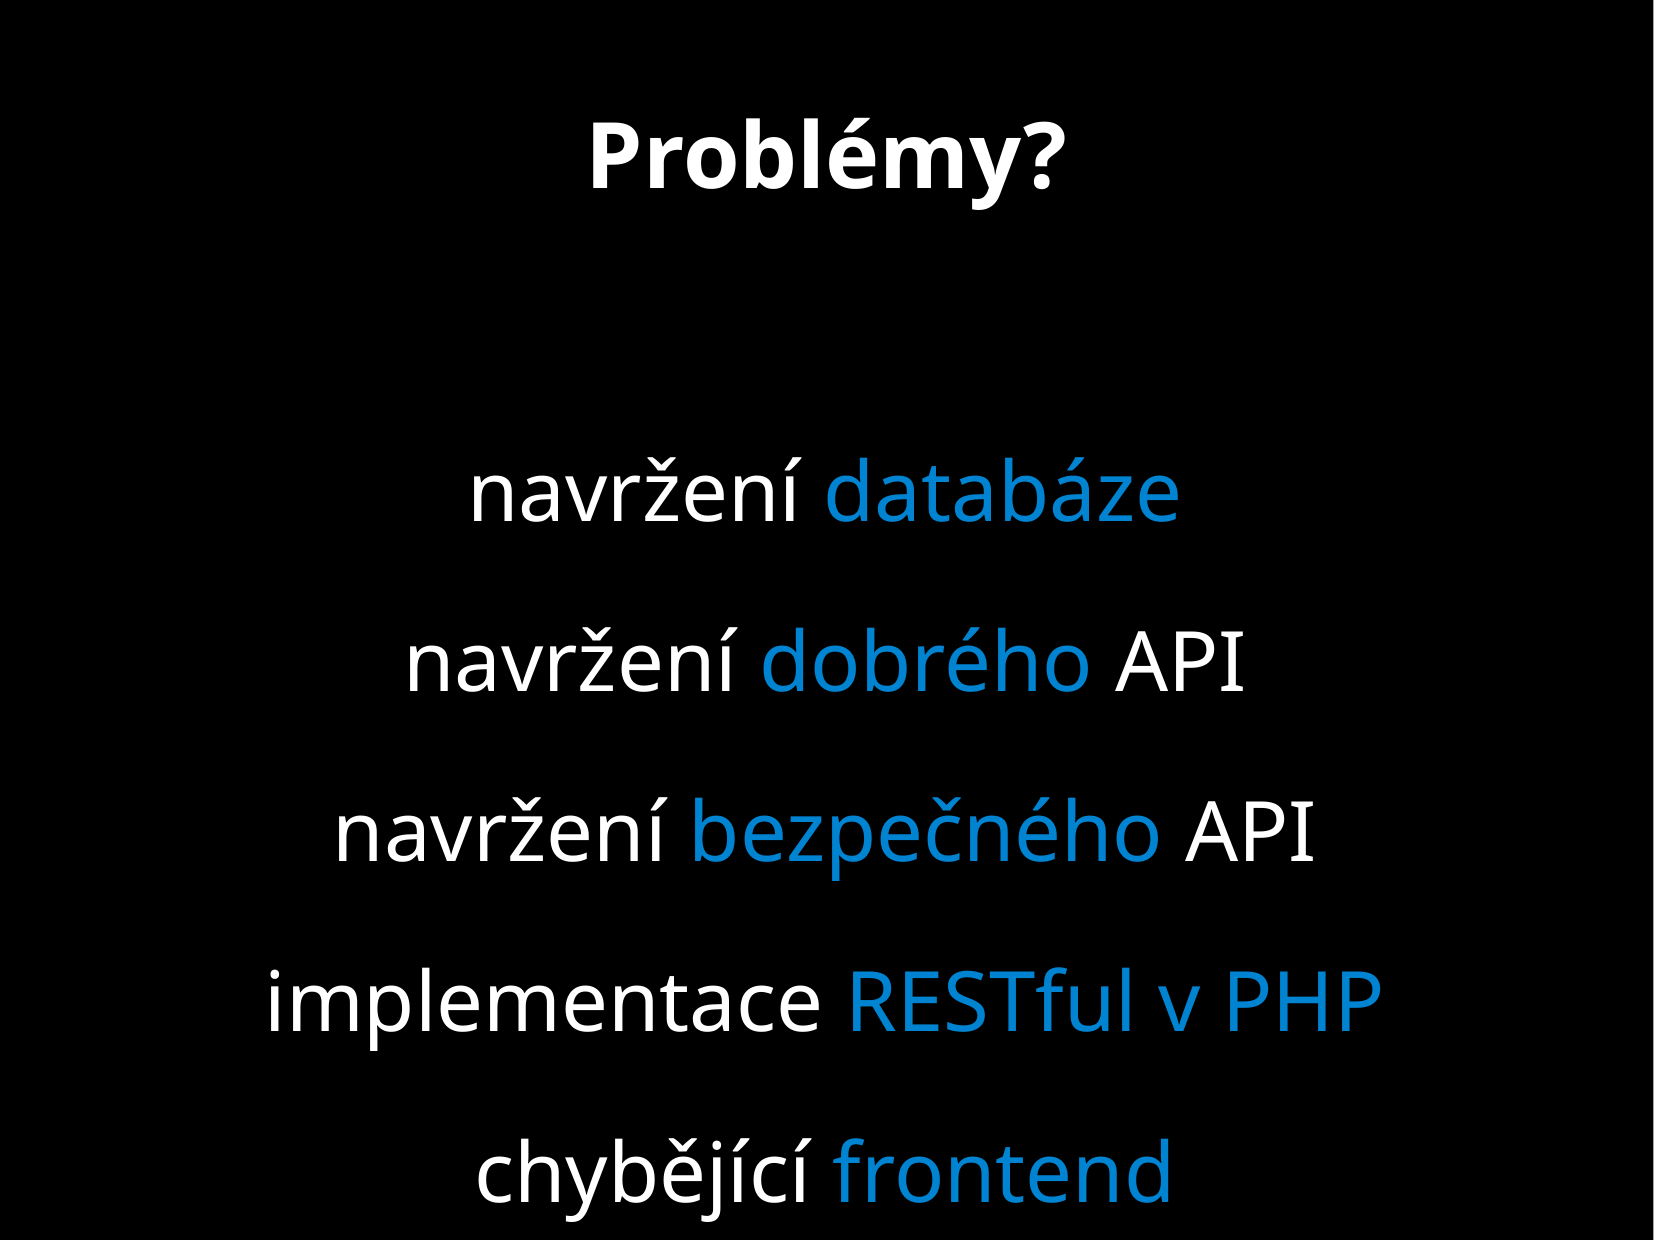

# Problémy?
navržení databáze
navržení dobrého API
navržení bezpečného API
implementace RESTful v PHP
chybějící frontend